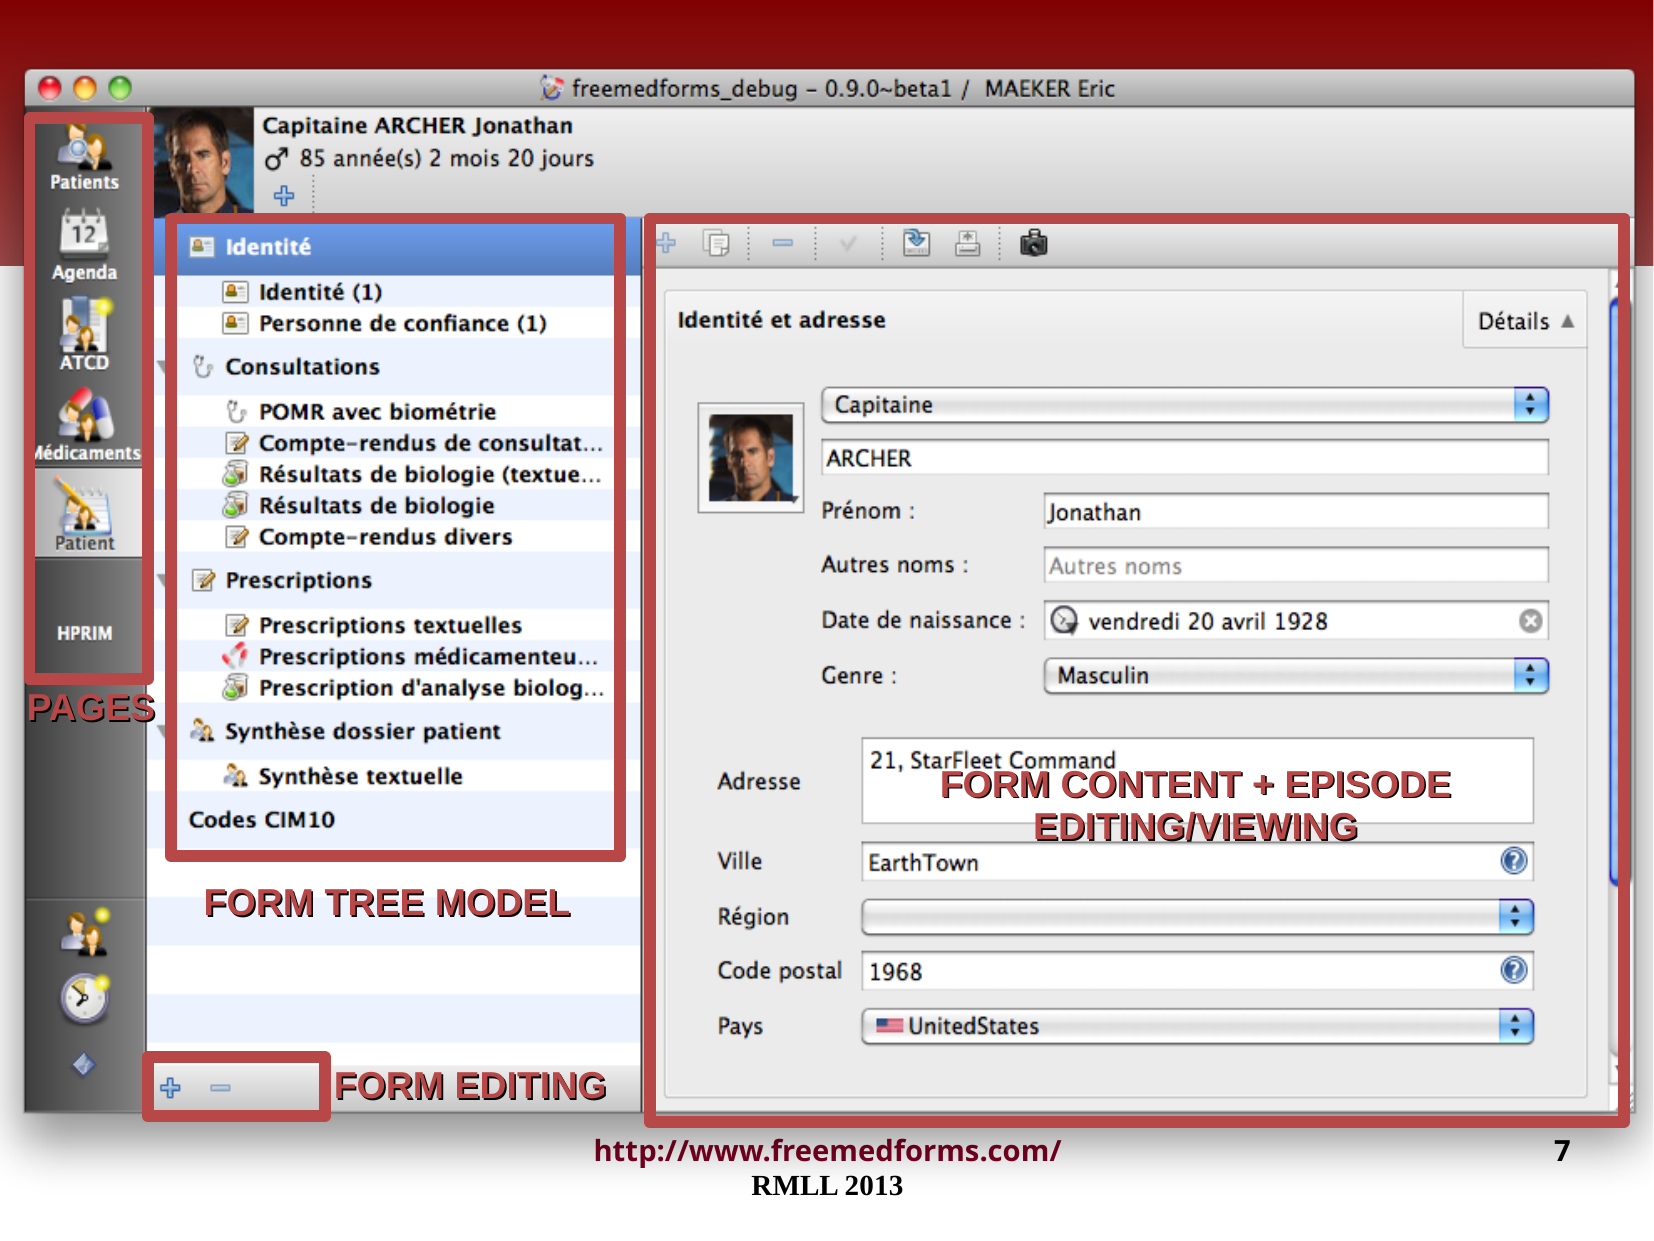

# The form manager
PAGES
FORM CONTENT + EPISODE EDITING/VIEWING
FORM TREE MODEL
FORM EDITING
7